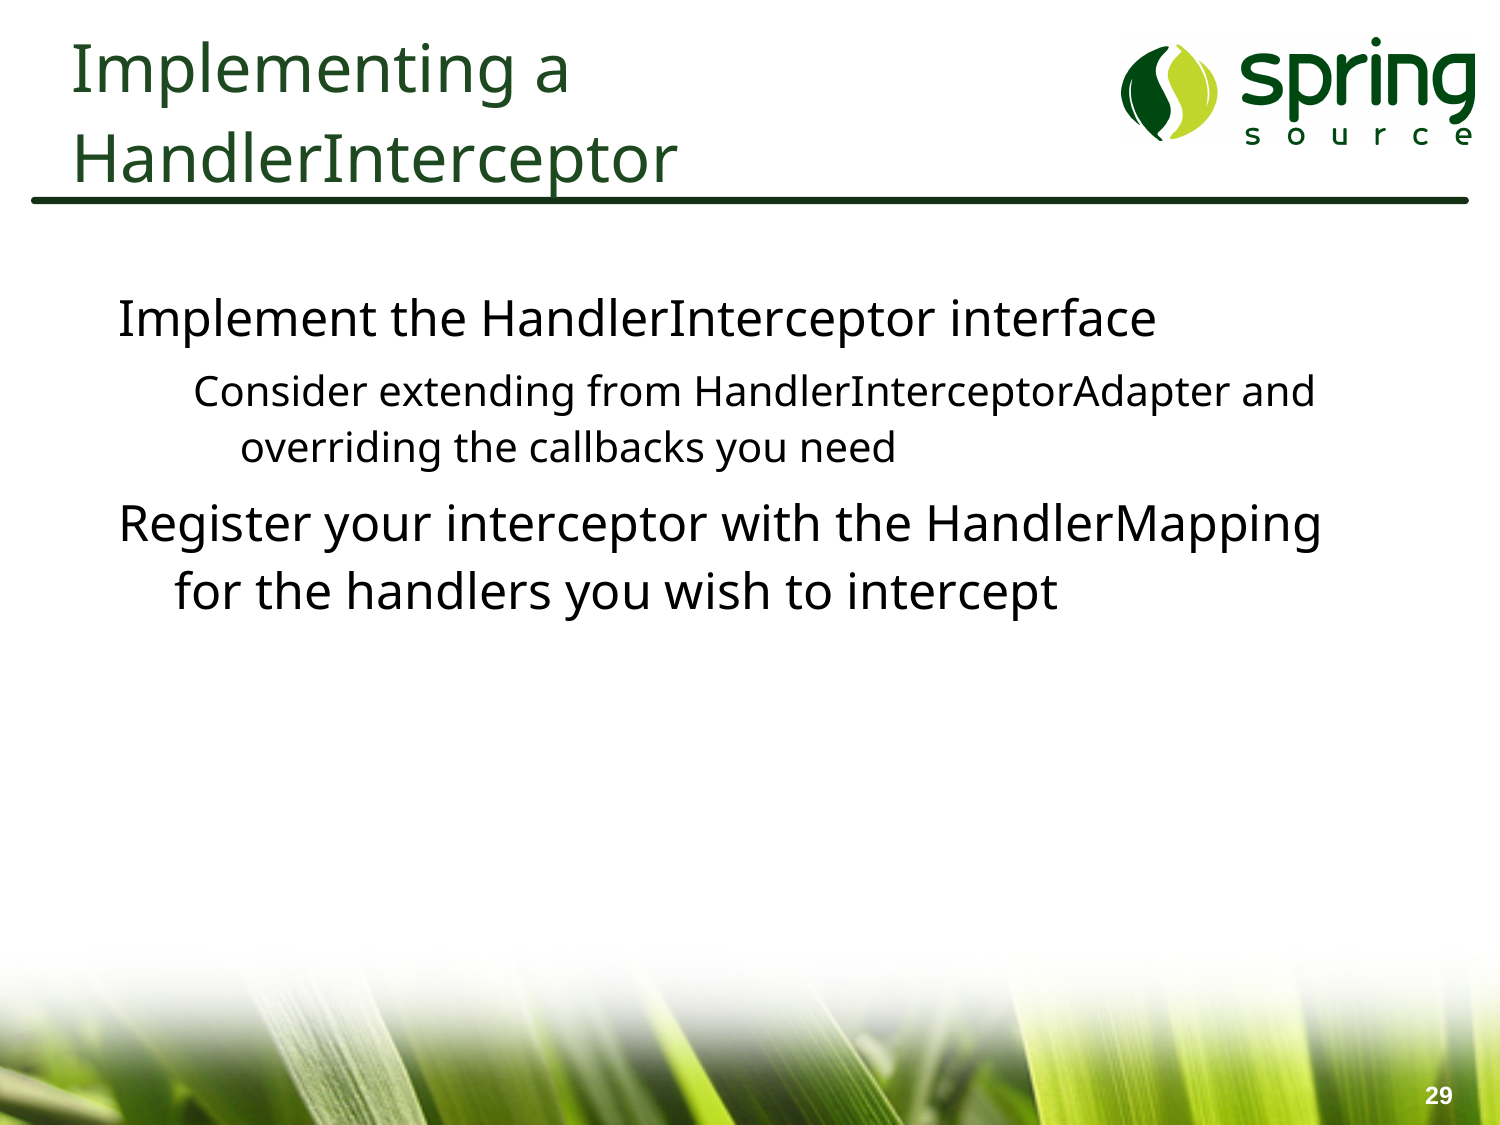

# Implementing a HandlerInterceptor
Implement the HandlerInterceptor interface
Consider extending from HandlerInterceptorAdapter and overriding the callbacks you need
Register your interceptor with the HandlerMapping for the handlers you wish to intercept